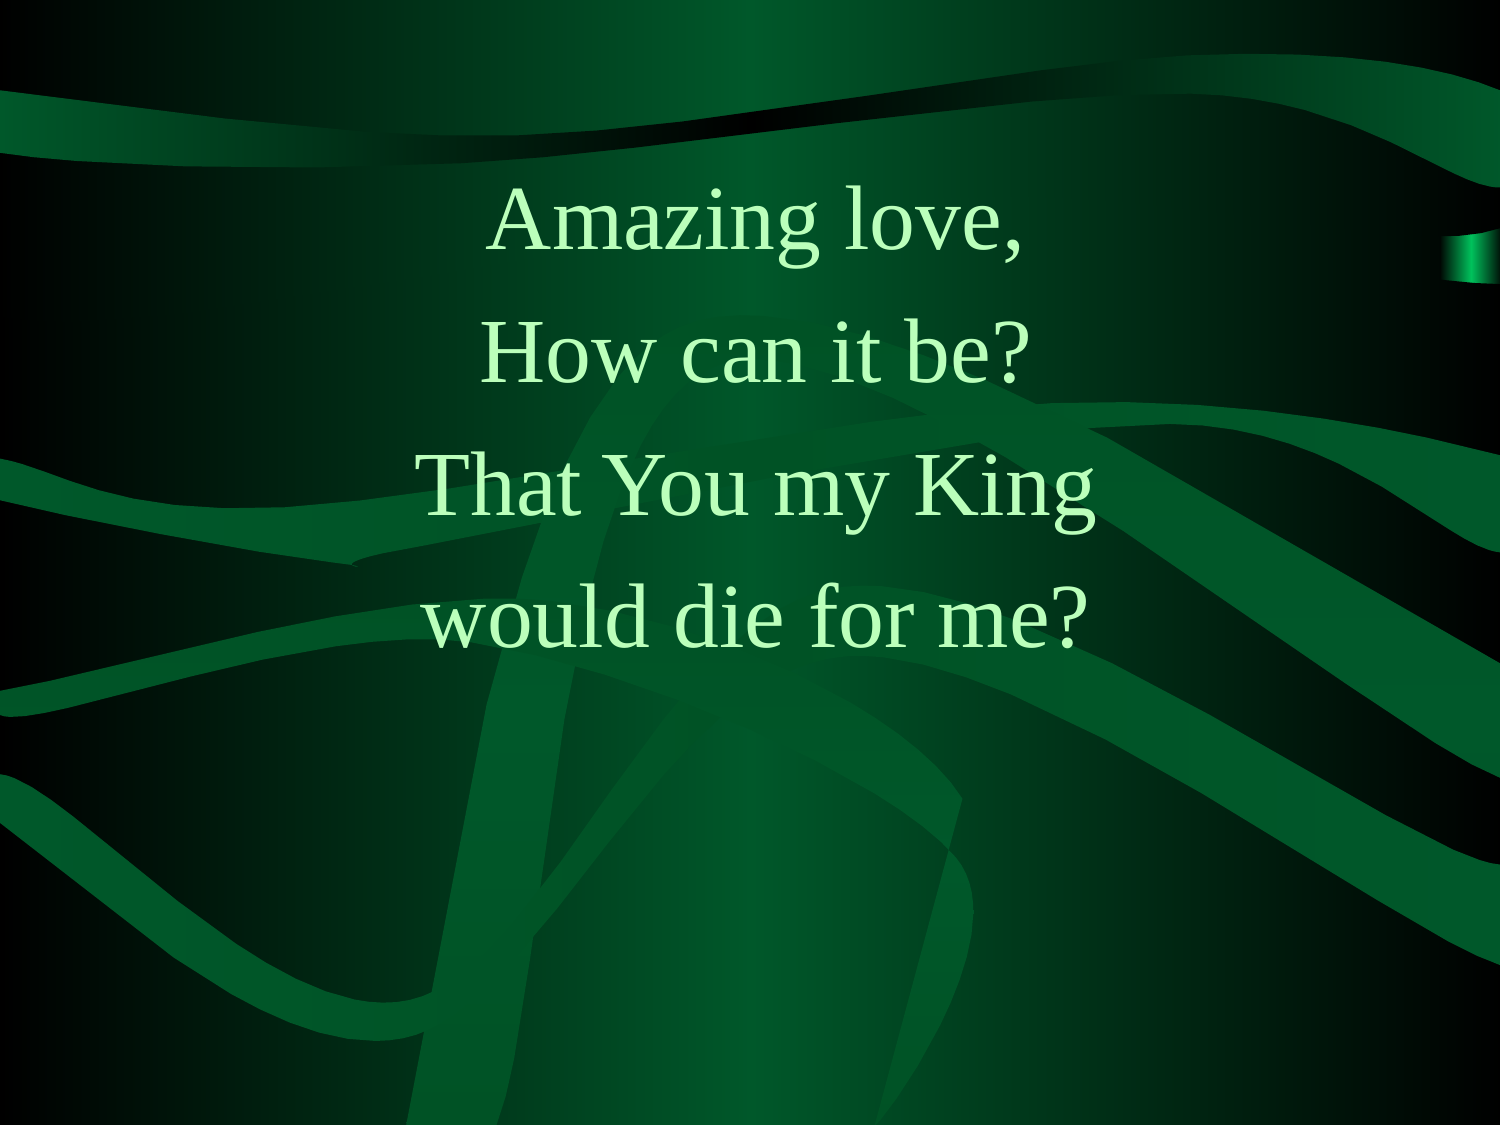

# Amazing love,
How can it be?
That You my King
would die for me?